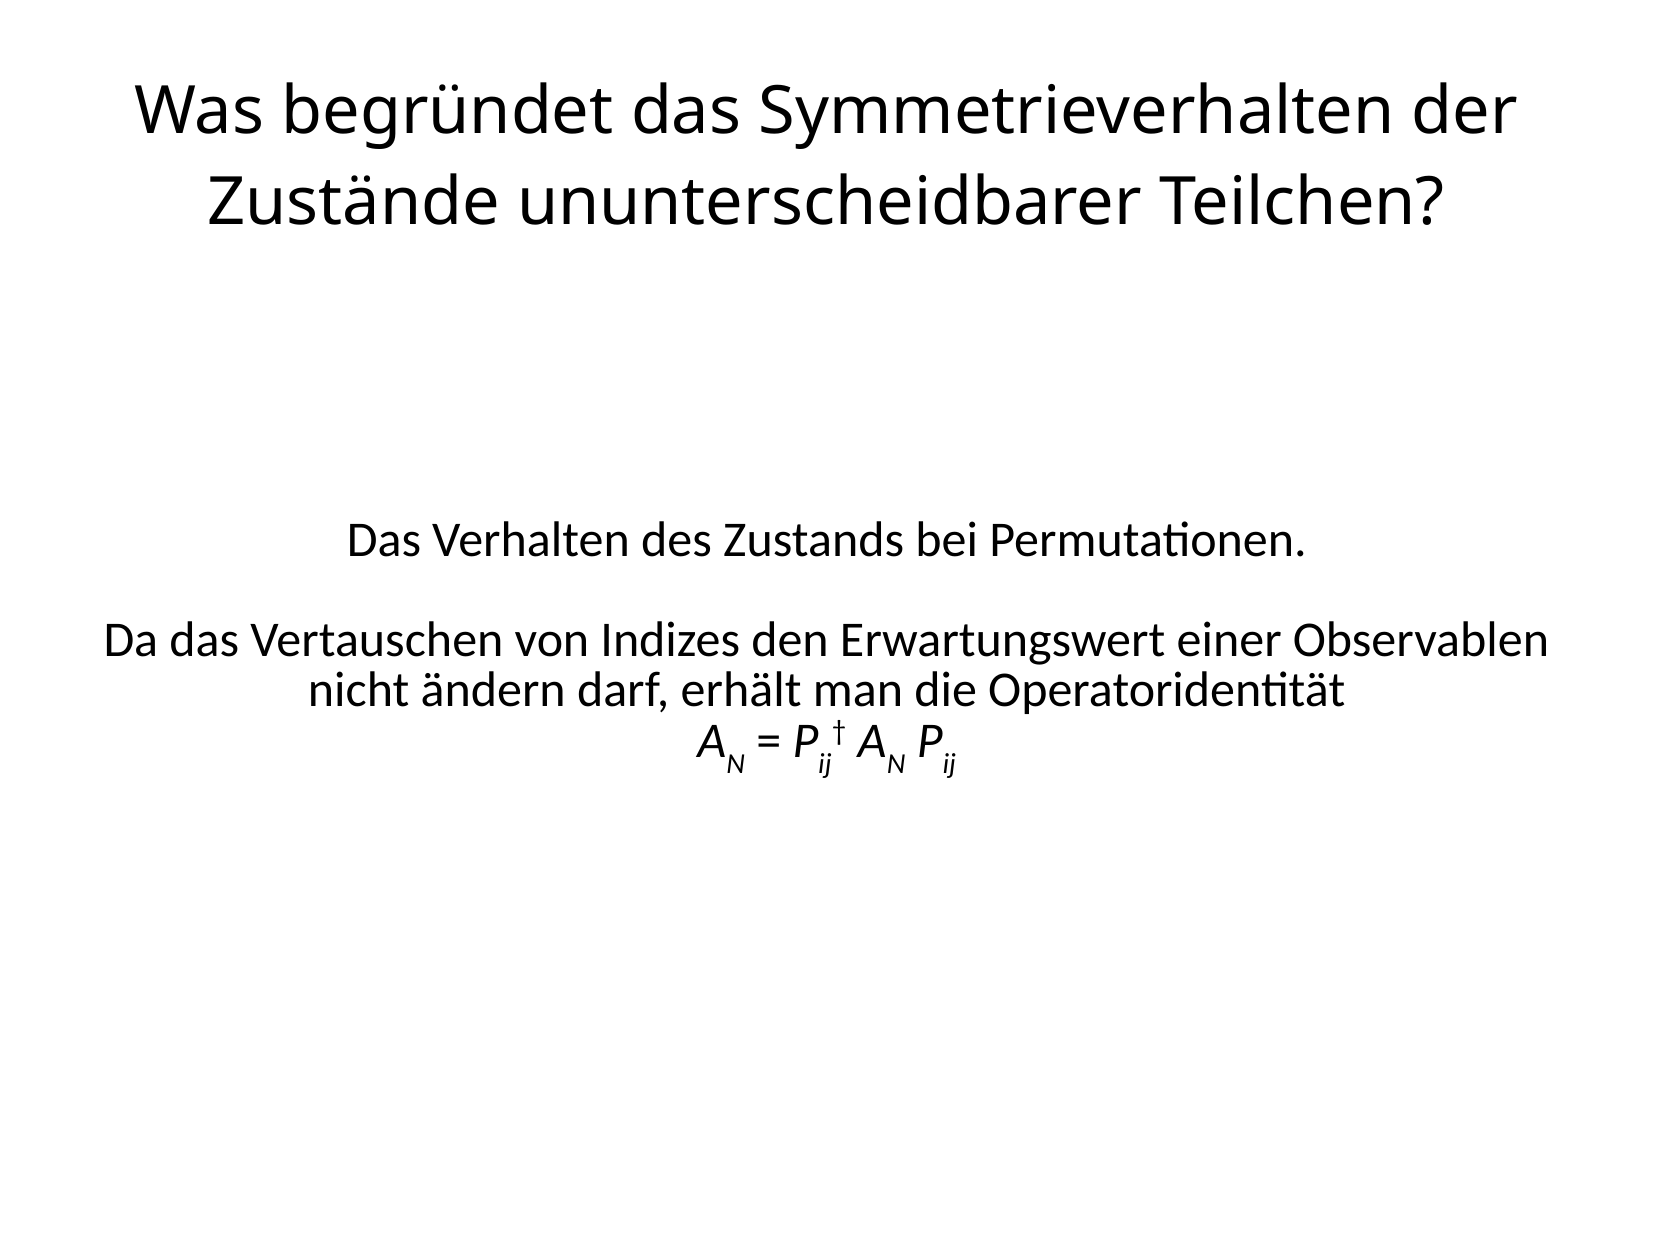

# Was begründet das Symmetrieverhalten der Zustände ununterscheidbarer Teilchen?
Das Verhalten des Zustands bei Permutationen.
Da das Vertauschen von Indizes den Erwartungswert einer Observablen nicht ändern darf, erhält man die Operatoridentität
AN = Pij† AN Pij